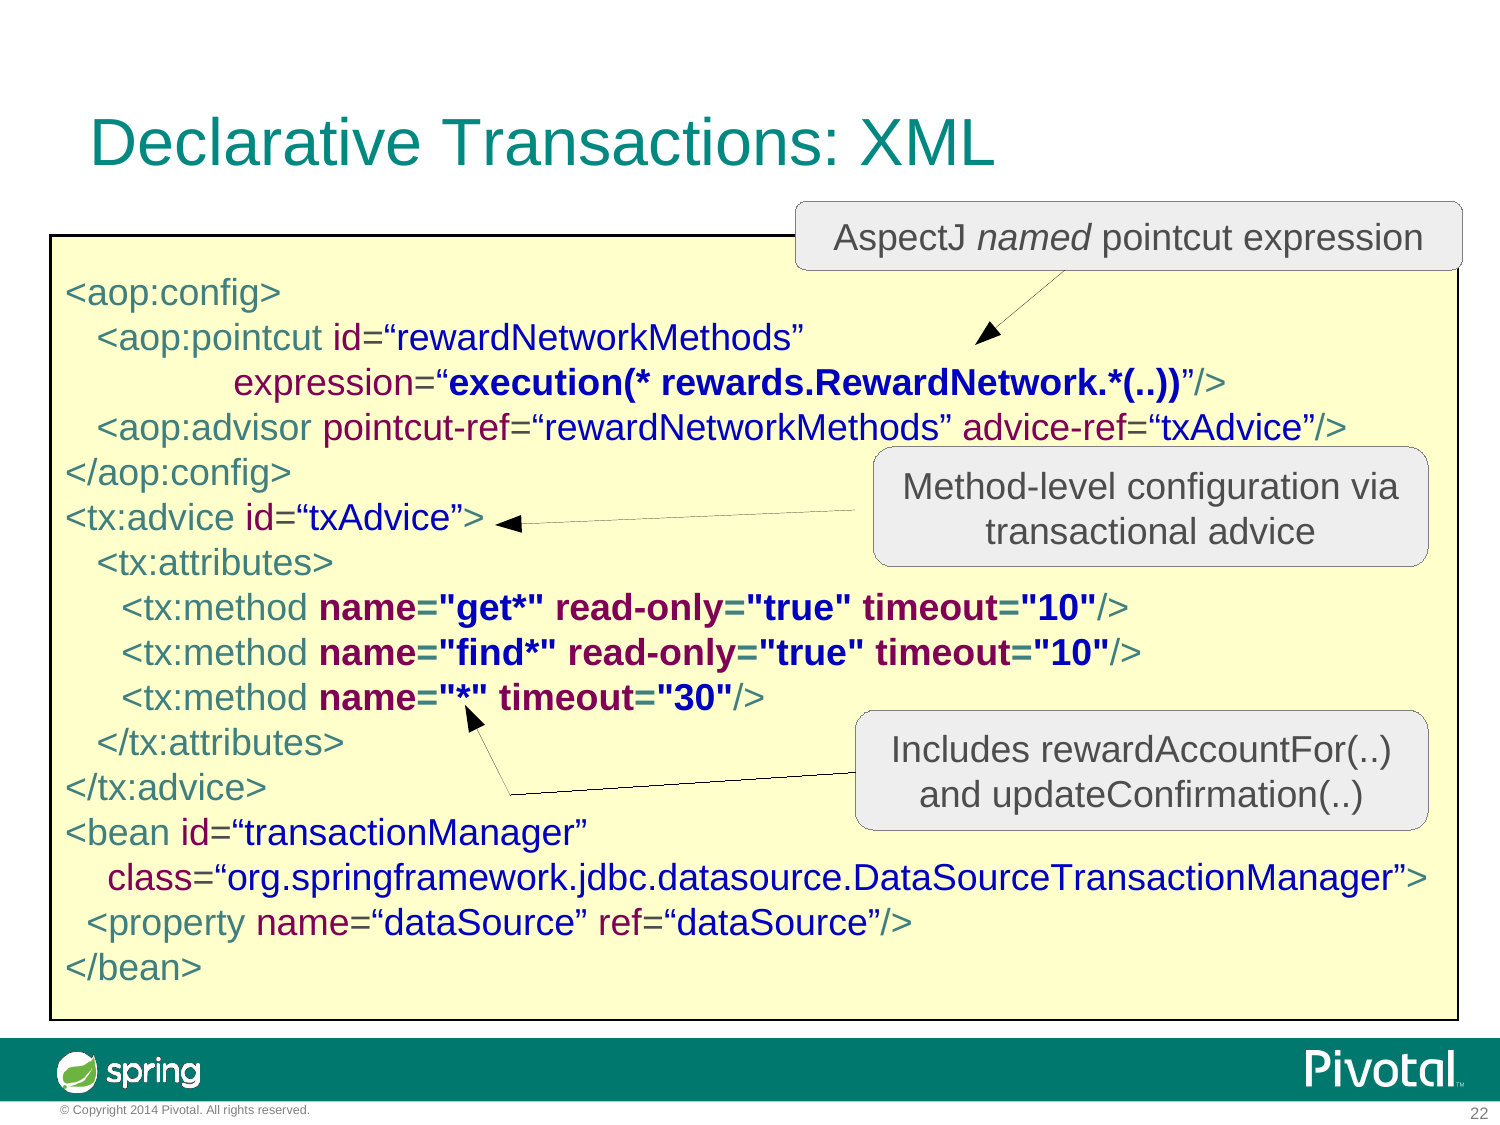

# Declarative Transactions: XML
AspectJ named pointcut expression
<aop:config>
 <aop:pointcut id=“rewardNetworkMethods”
 expression=“execution(* rewards.RewardNetwork.*(..))”/>
 <aop:advisor pointcut-ref=“rewardNetworkMethods” advice-ref=“txAdvice”/>
</aop:config>
<tx:advice id=“txAdvice”>
 <tx:attributes>
	<tx:method name="get*" read-only="true" timeout="10"/>
	<tx:method name="find*" read-only="true" timeout="10"/>
	<tx:method name="*" timeout="30"/>
 </tx:attributes>
</tx:advice>
<bean id=“transactionManager”
 class=“org.springframework.jdbc.datasource.DataSourceTransactionManager”>
 <property name=“dataSource” ref=“dataSource”/>
</bean>
Method-level configuration via transactional advice
Includes rewardAccountFor(..)
and updateConfirmation(..)